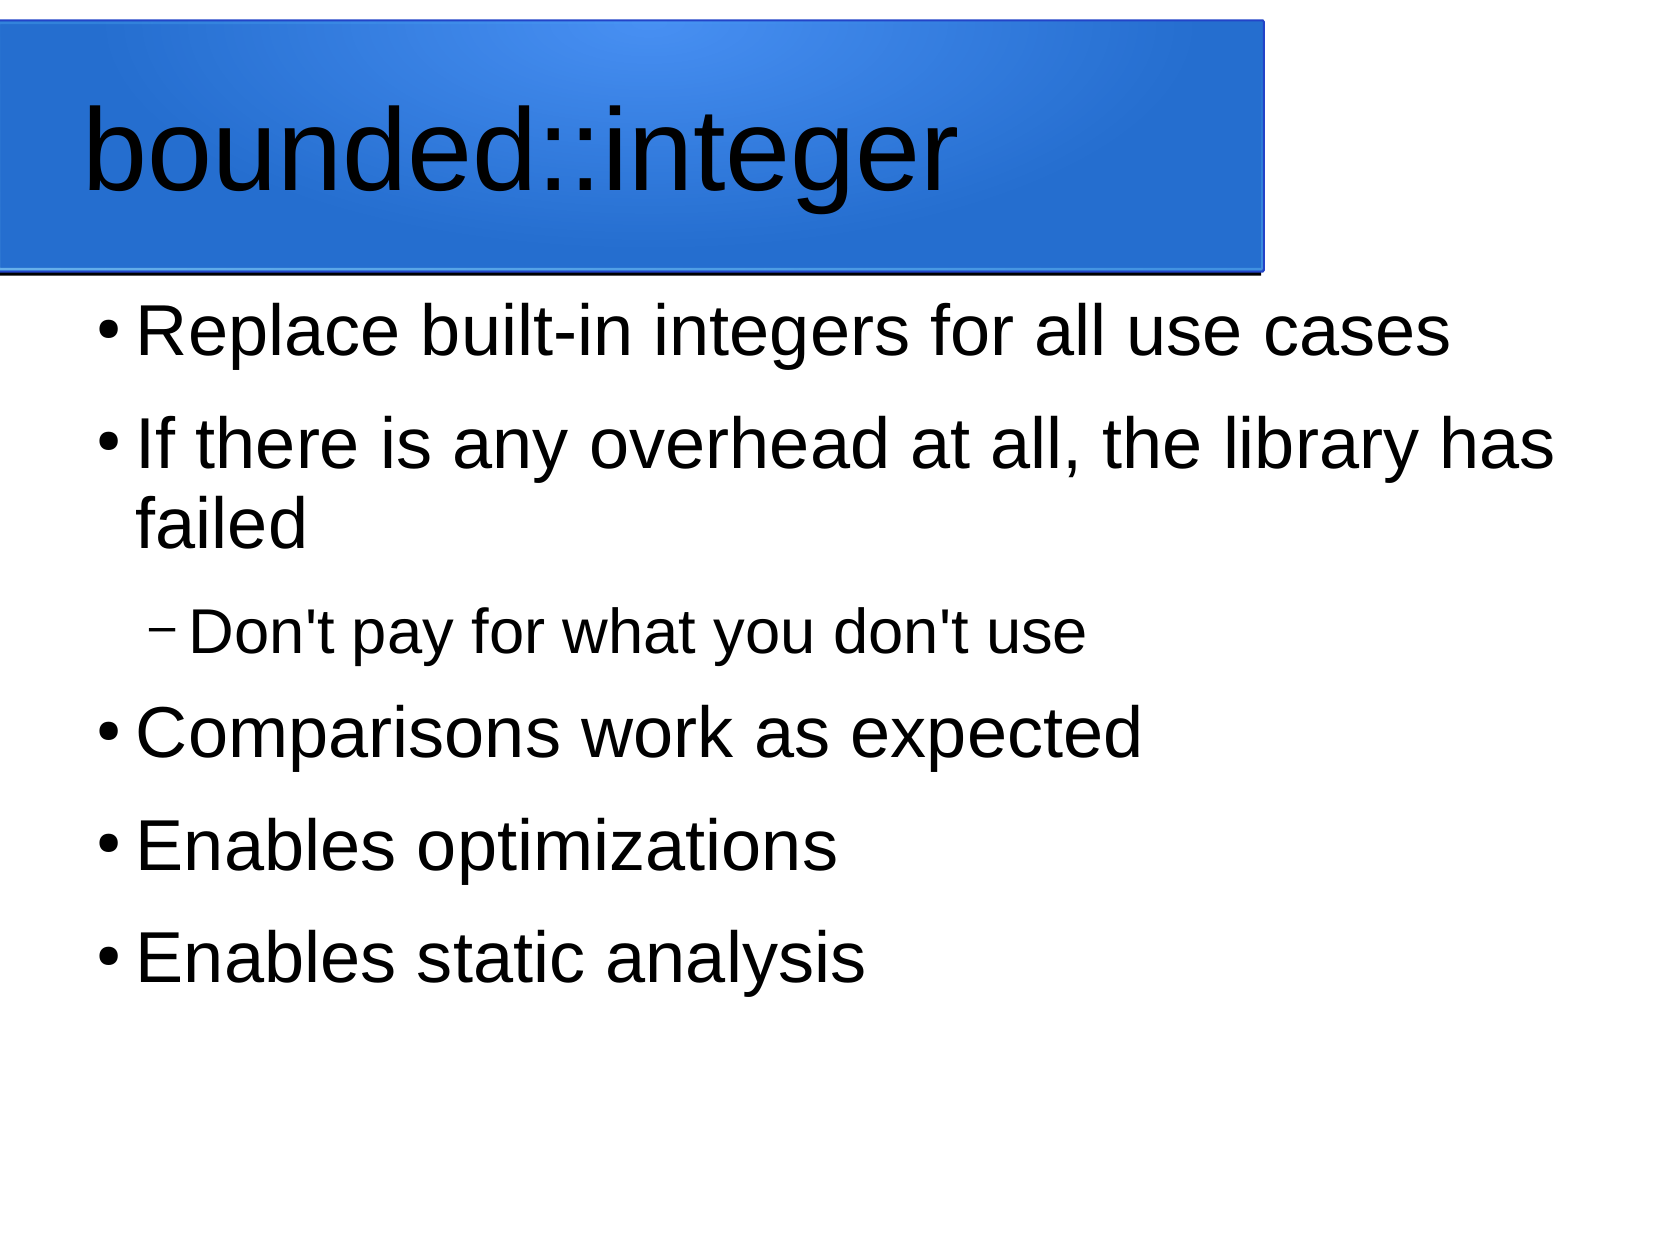

# bounded::integer
Replace built-in integers for all use cases
If there is any overhead at all, the library has failed
Don't pay for what you don't use
Comparisons work as expected
Enables optimizations
Enables static analysis